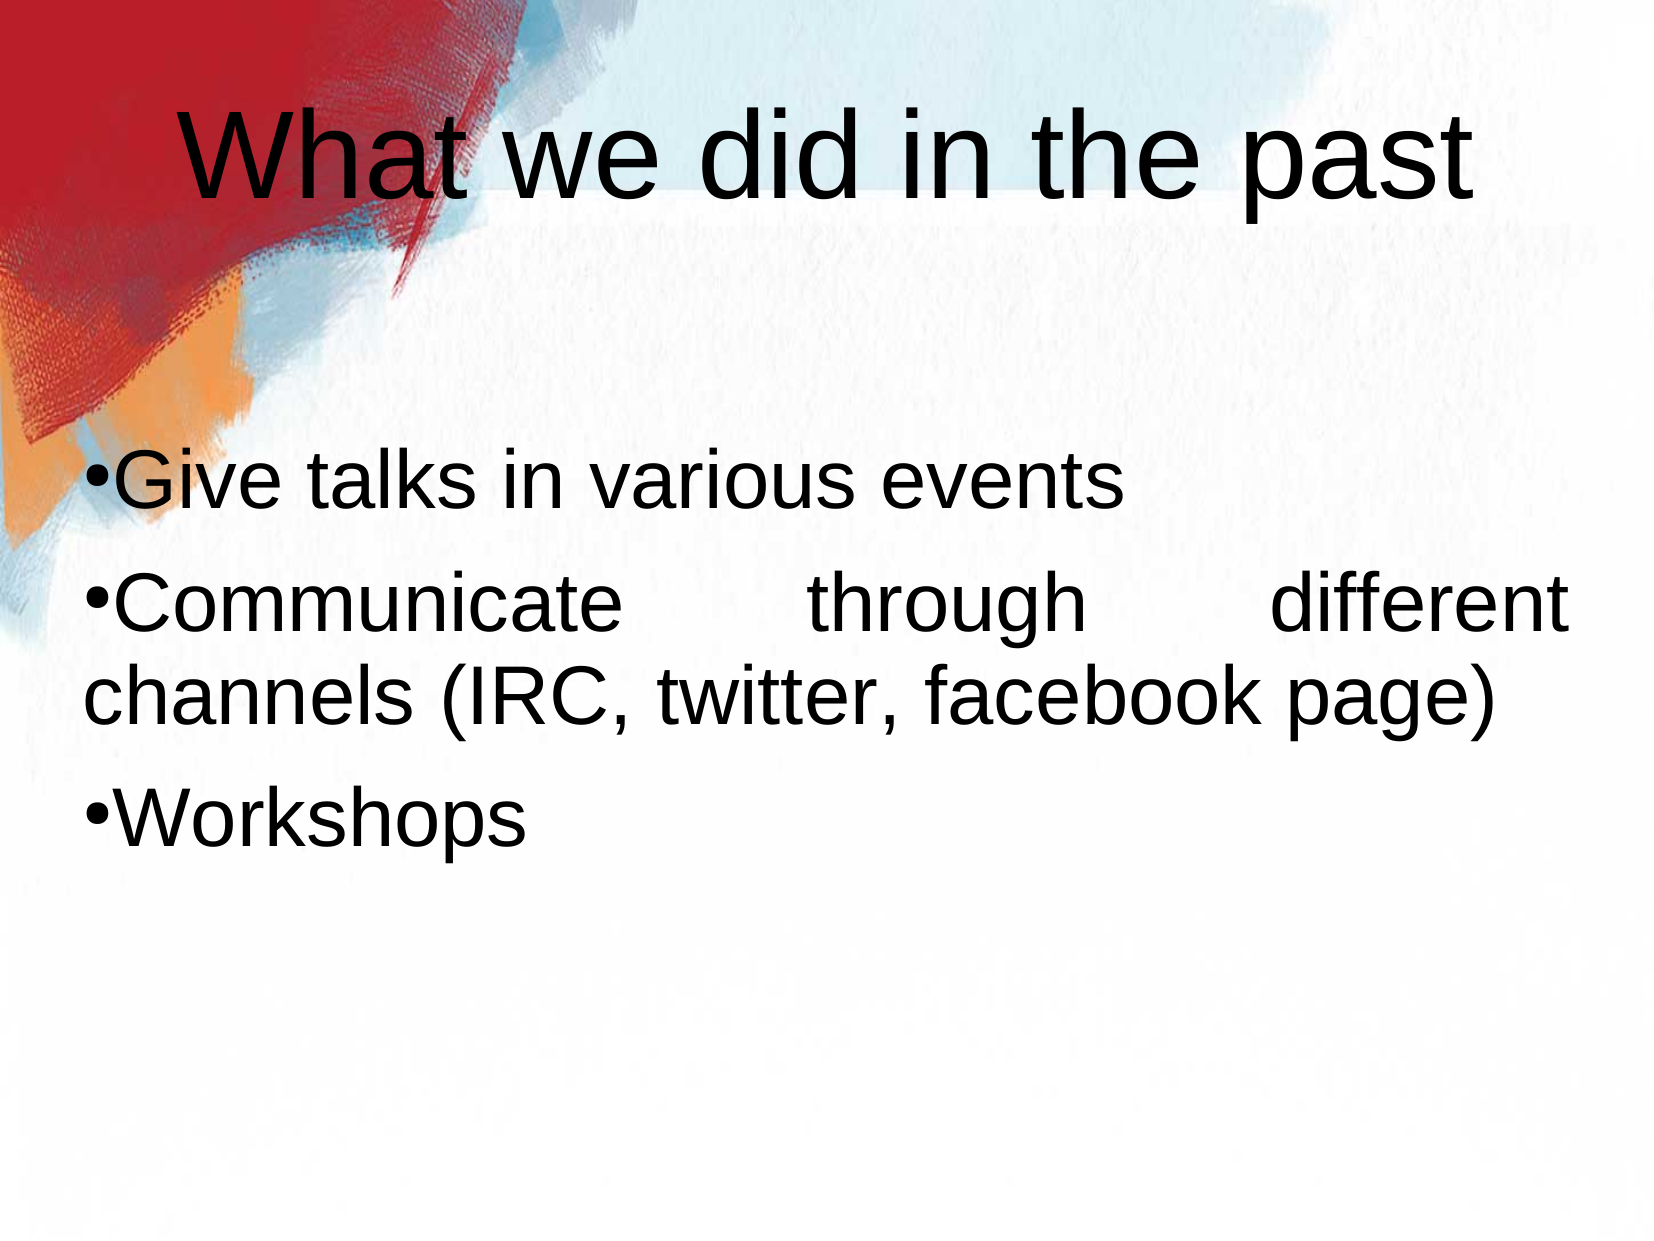

# What we did in the past
Give talks in various events
Communicate through different channels (IRC, twitter, facebook page)
Workshops